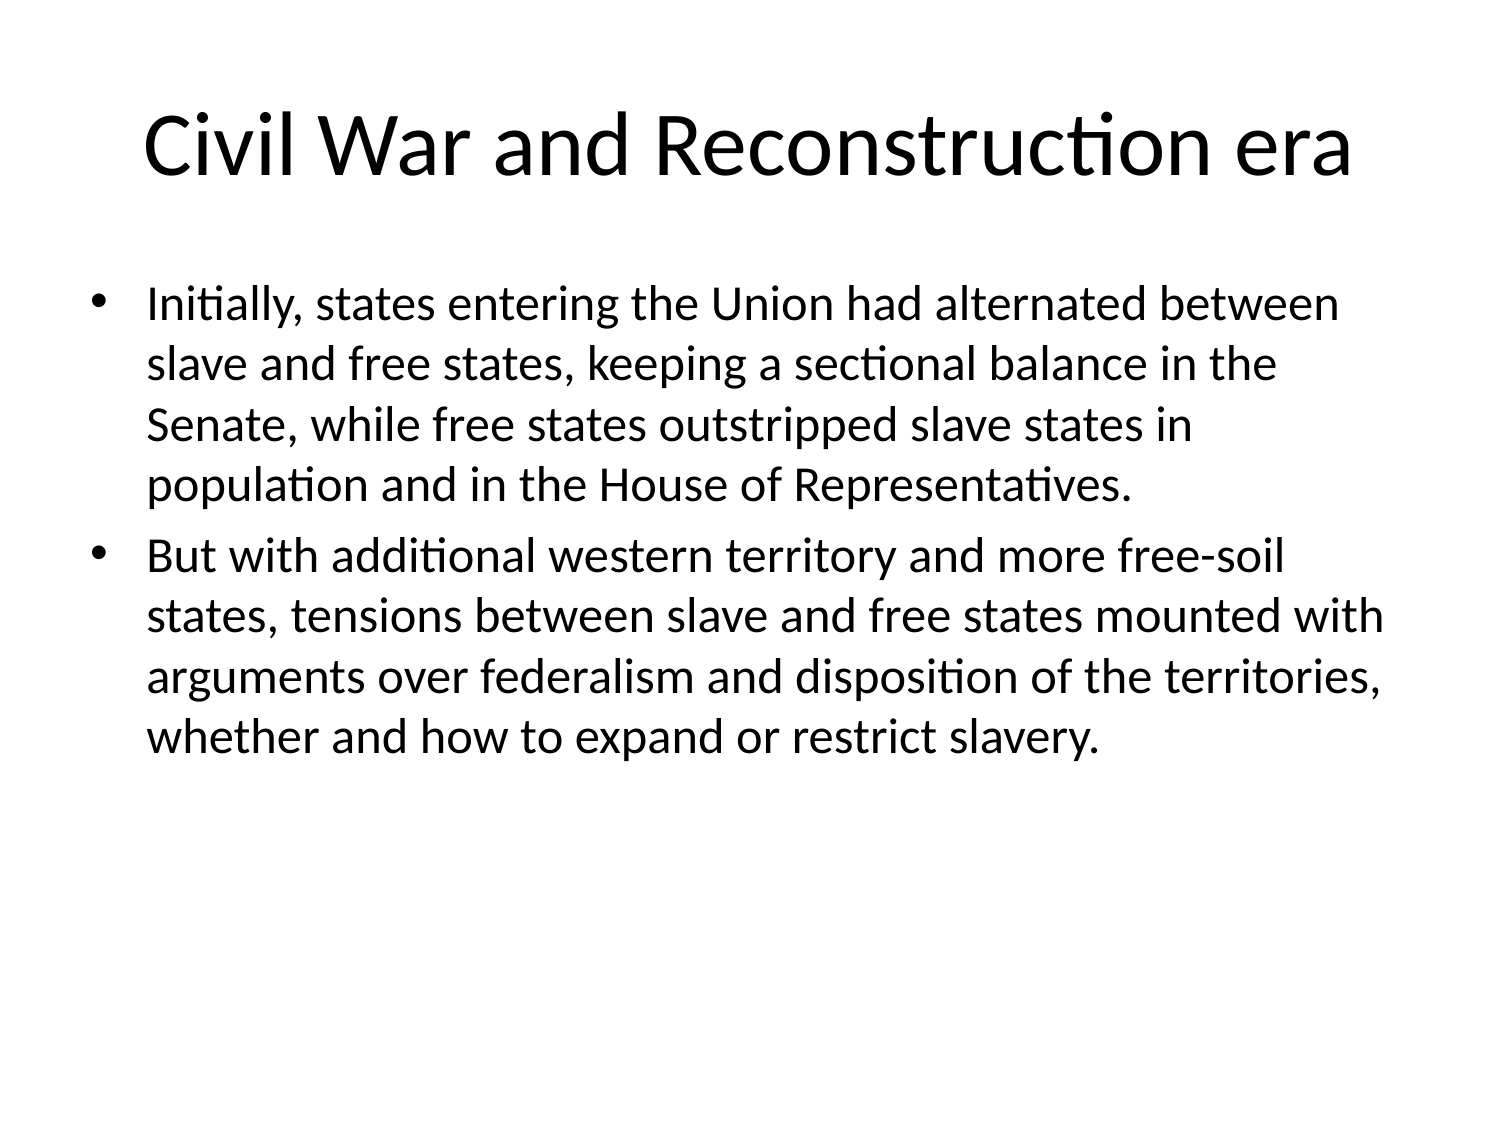

# Civil War and Reconstruction era
Initially, states entering the Union had alternated between slave and free states, keeping a sectional balance in the Senate, while free states outstripped slave states in population and in the House of Representatives.
But with additional western territory and more free-soil states, tensions between slave and free states mounted with arguments over federalism and disposition of the territories, whether and how to expand or restrict slavery.